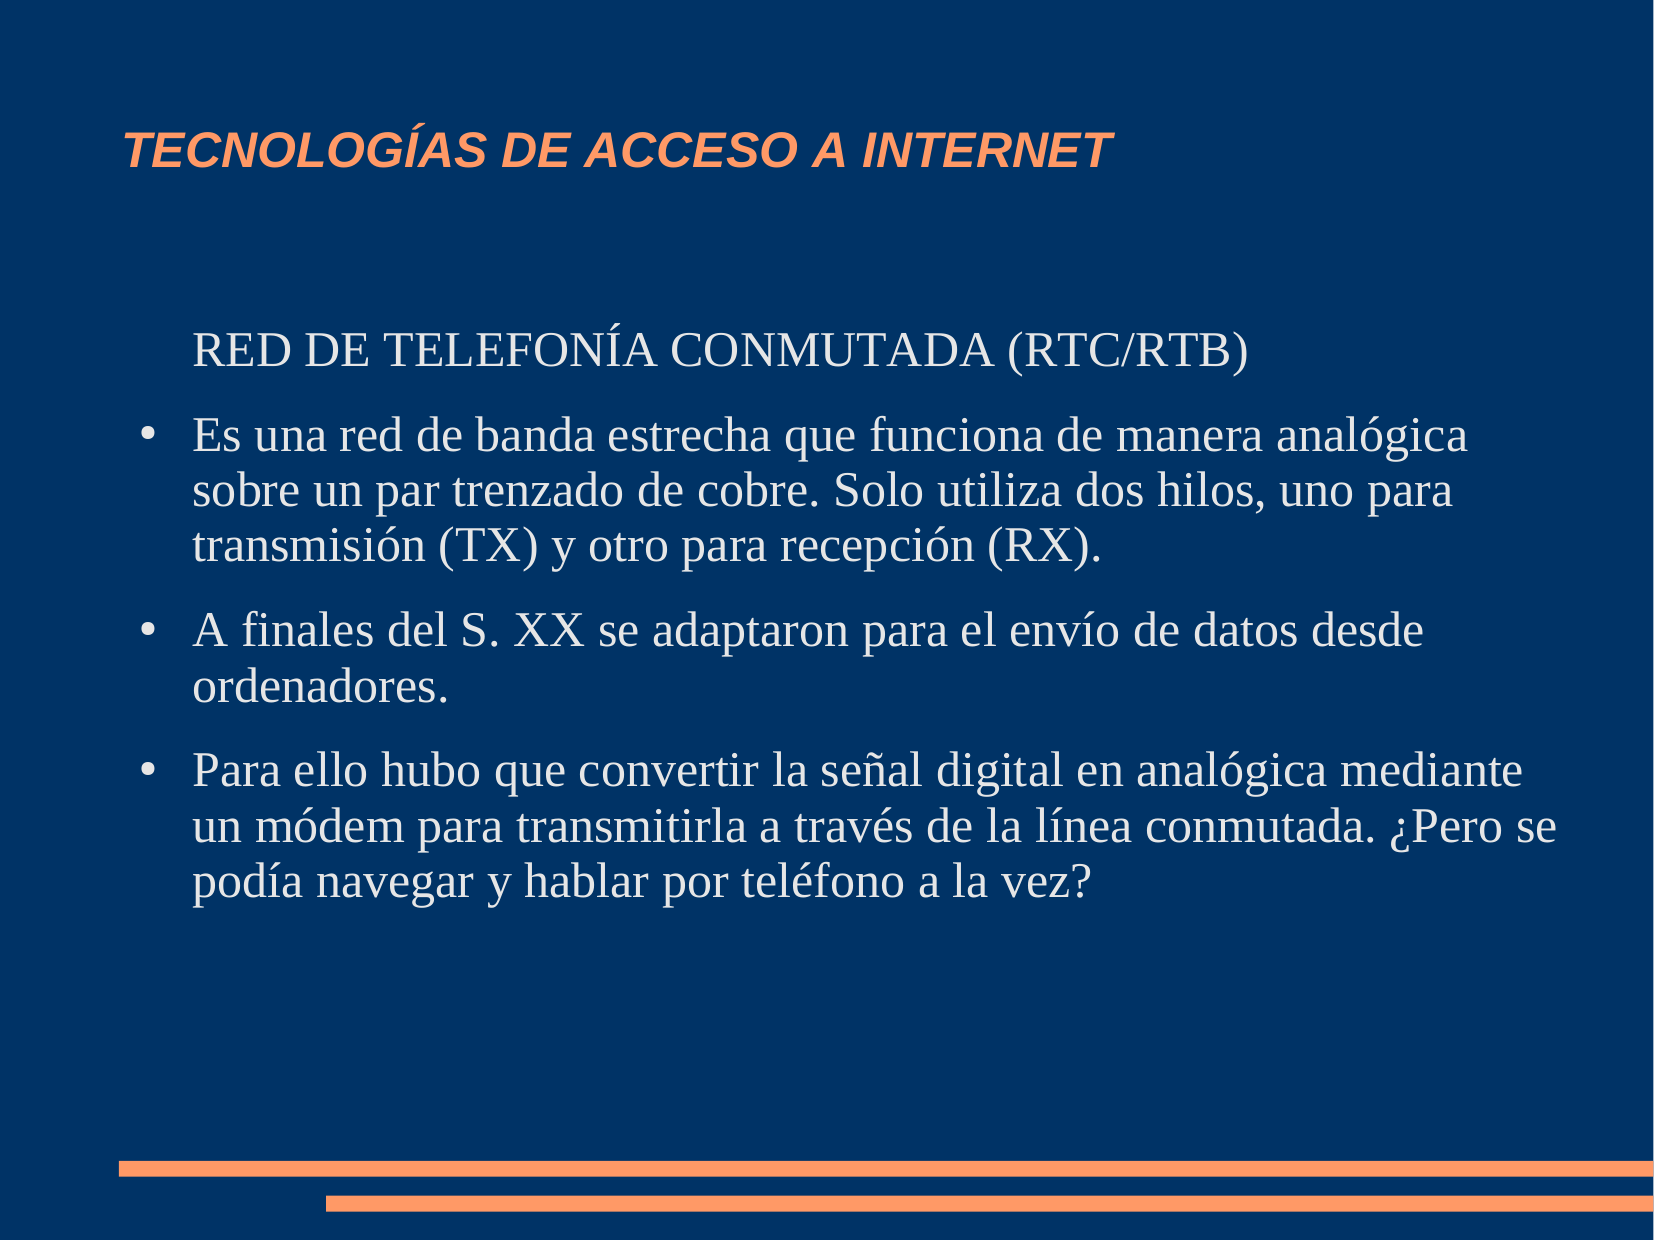

# TECNOLOGÍAS DE ACCESO A INTERNET
RED DE TELEFONÍA CONMUTADA (RTC/RTB)
Es una red de banda estrecha que funciona de manera analógica sobre un par trenzado de cobre. Solo utiliza dos hilos, uno para transmisión (TX) y otro para recepción (RX).
A finales del S. XX se adaptaron para el envío de datos desde ordenadores.
Para ello hubo que convertir la señal digital en analógica mediante un módem para transmitirla a través de la línea conmutada. ¿Pero se podía navegar y hablar por teléfono a la vez?